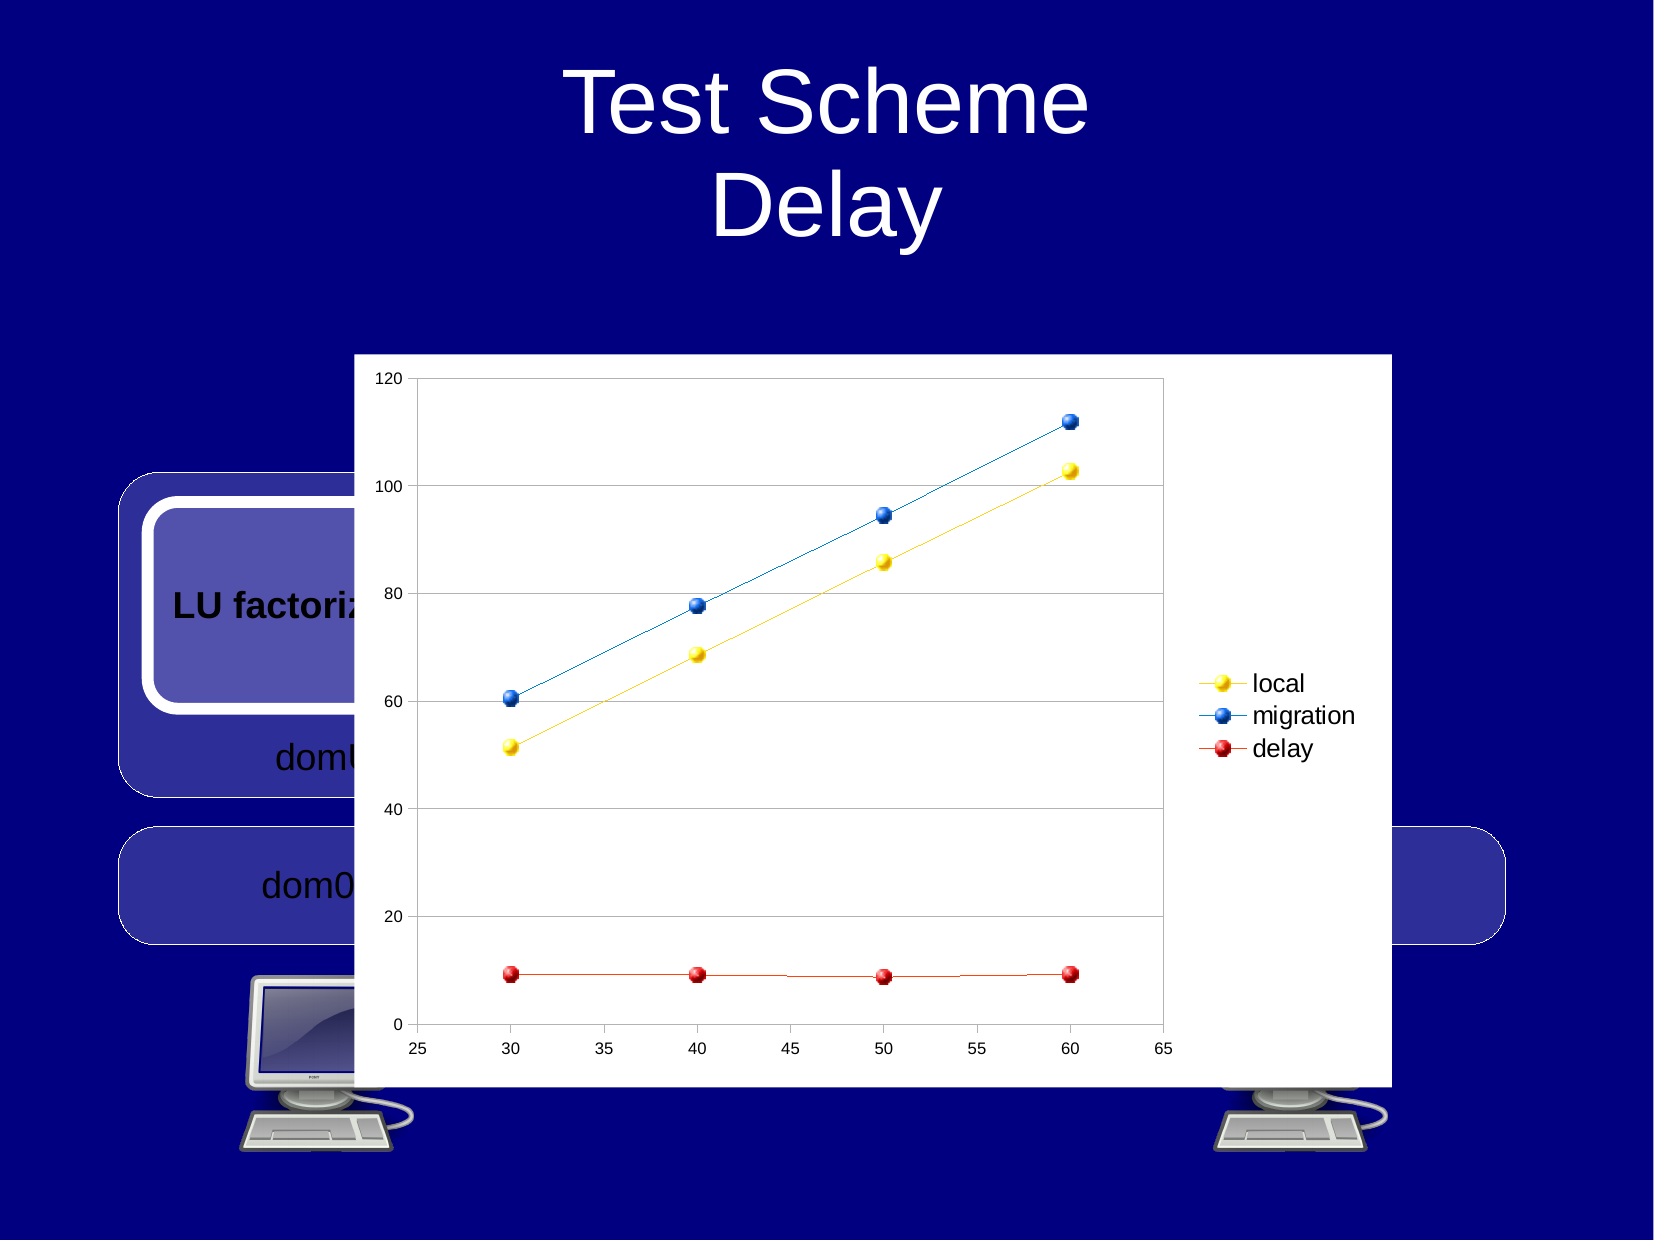

# Test Scheme Delay
### Chart
| Category | local | migration | delay |
|---|---|---|---|domU
LU factorizations
migration
dom0-1
dom0-2